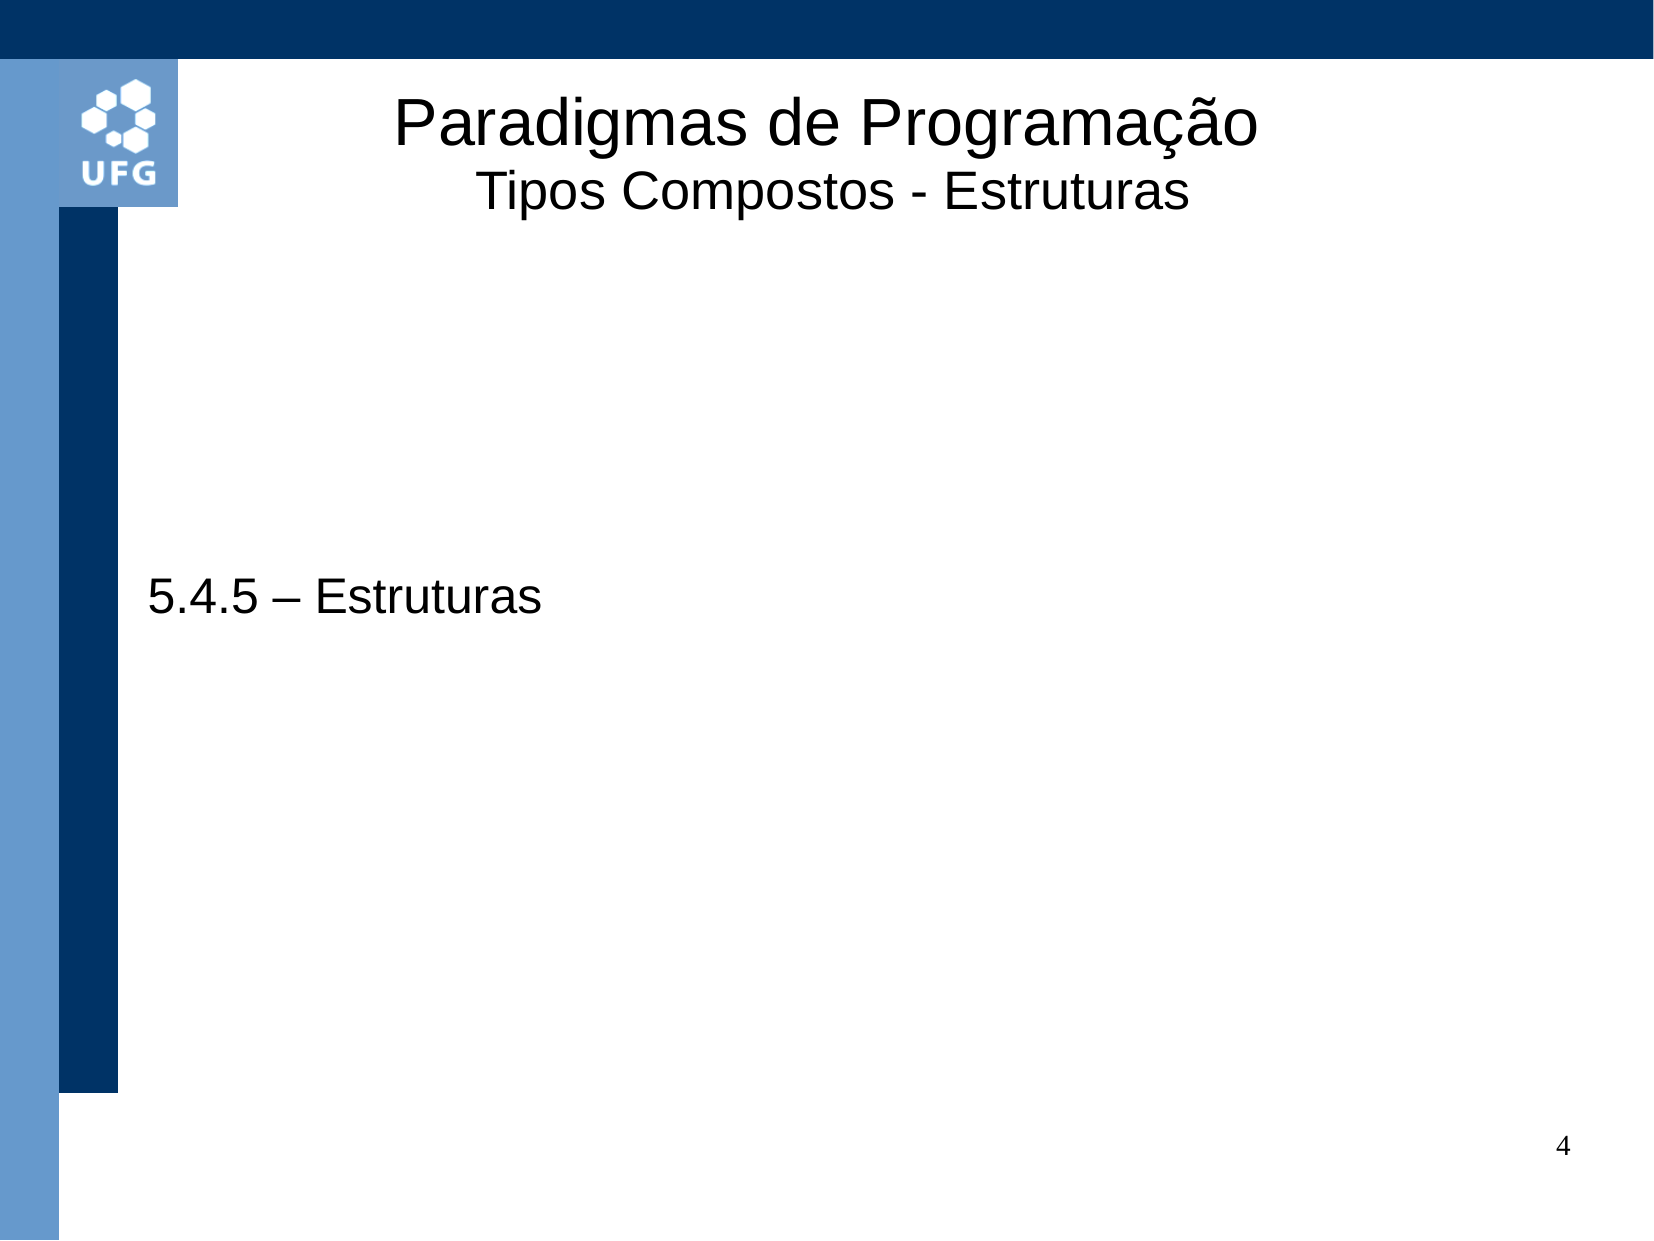

# Paradigmas de Programação Tipos Compostos - Estruturas
5.4.5 – Estruturas
4